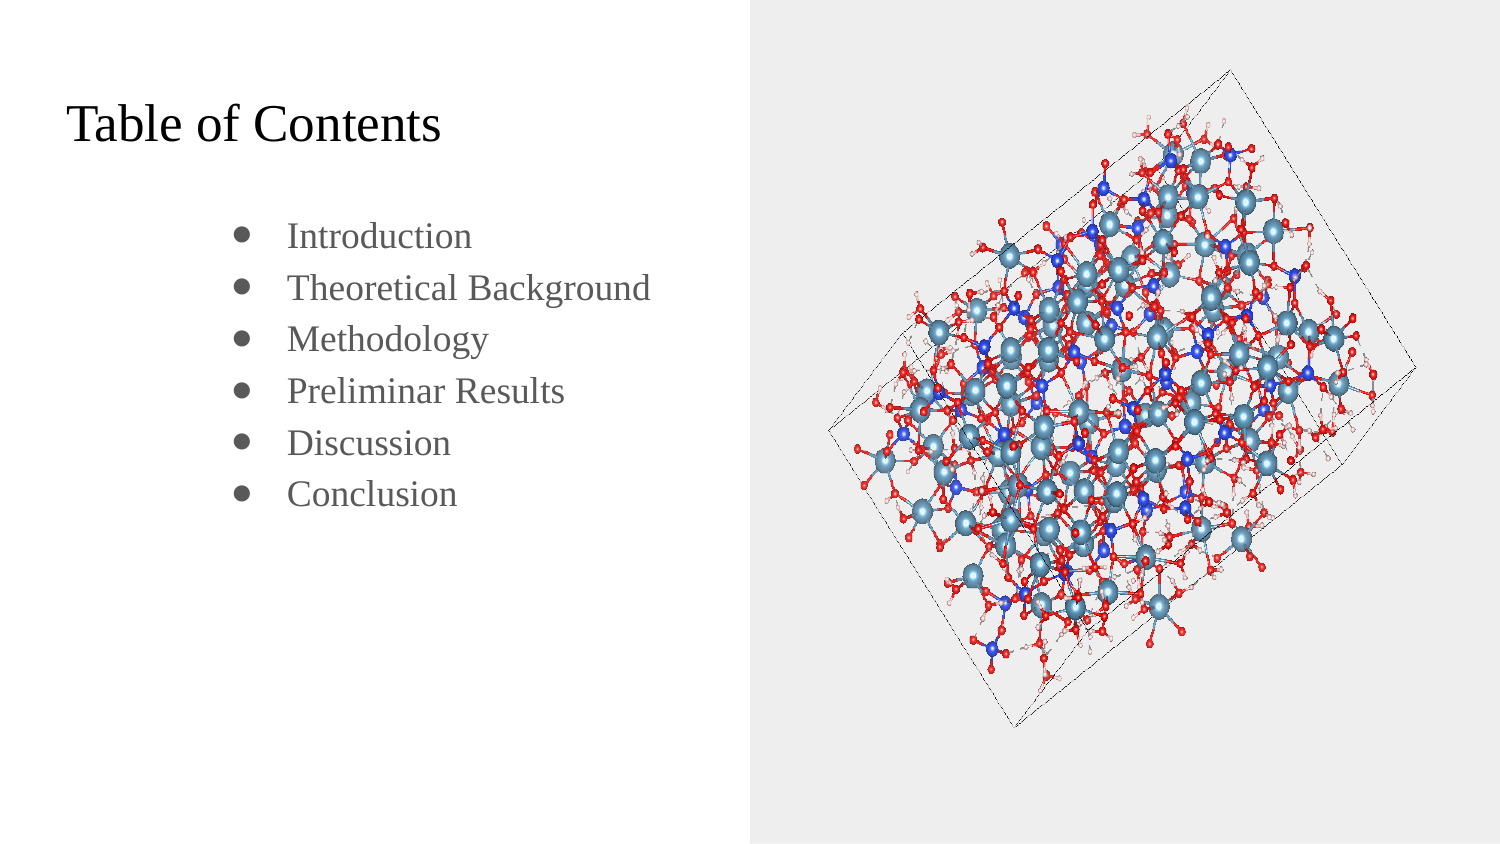

# Table of Contents
Introduction
Theoretical Background
Methodology
Preliminar Results
Discussion
Conclusion